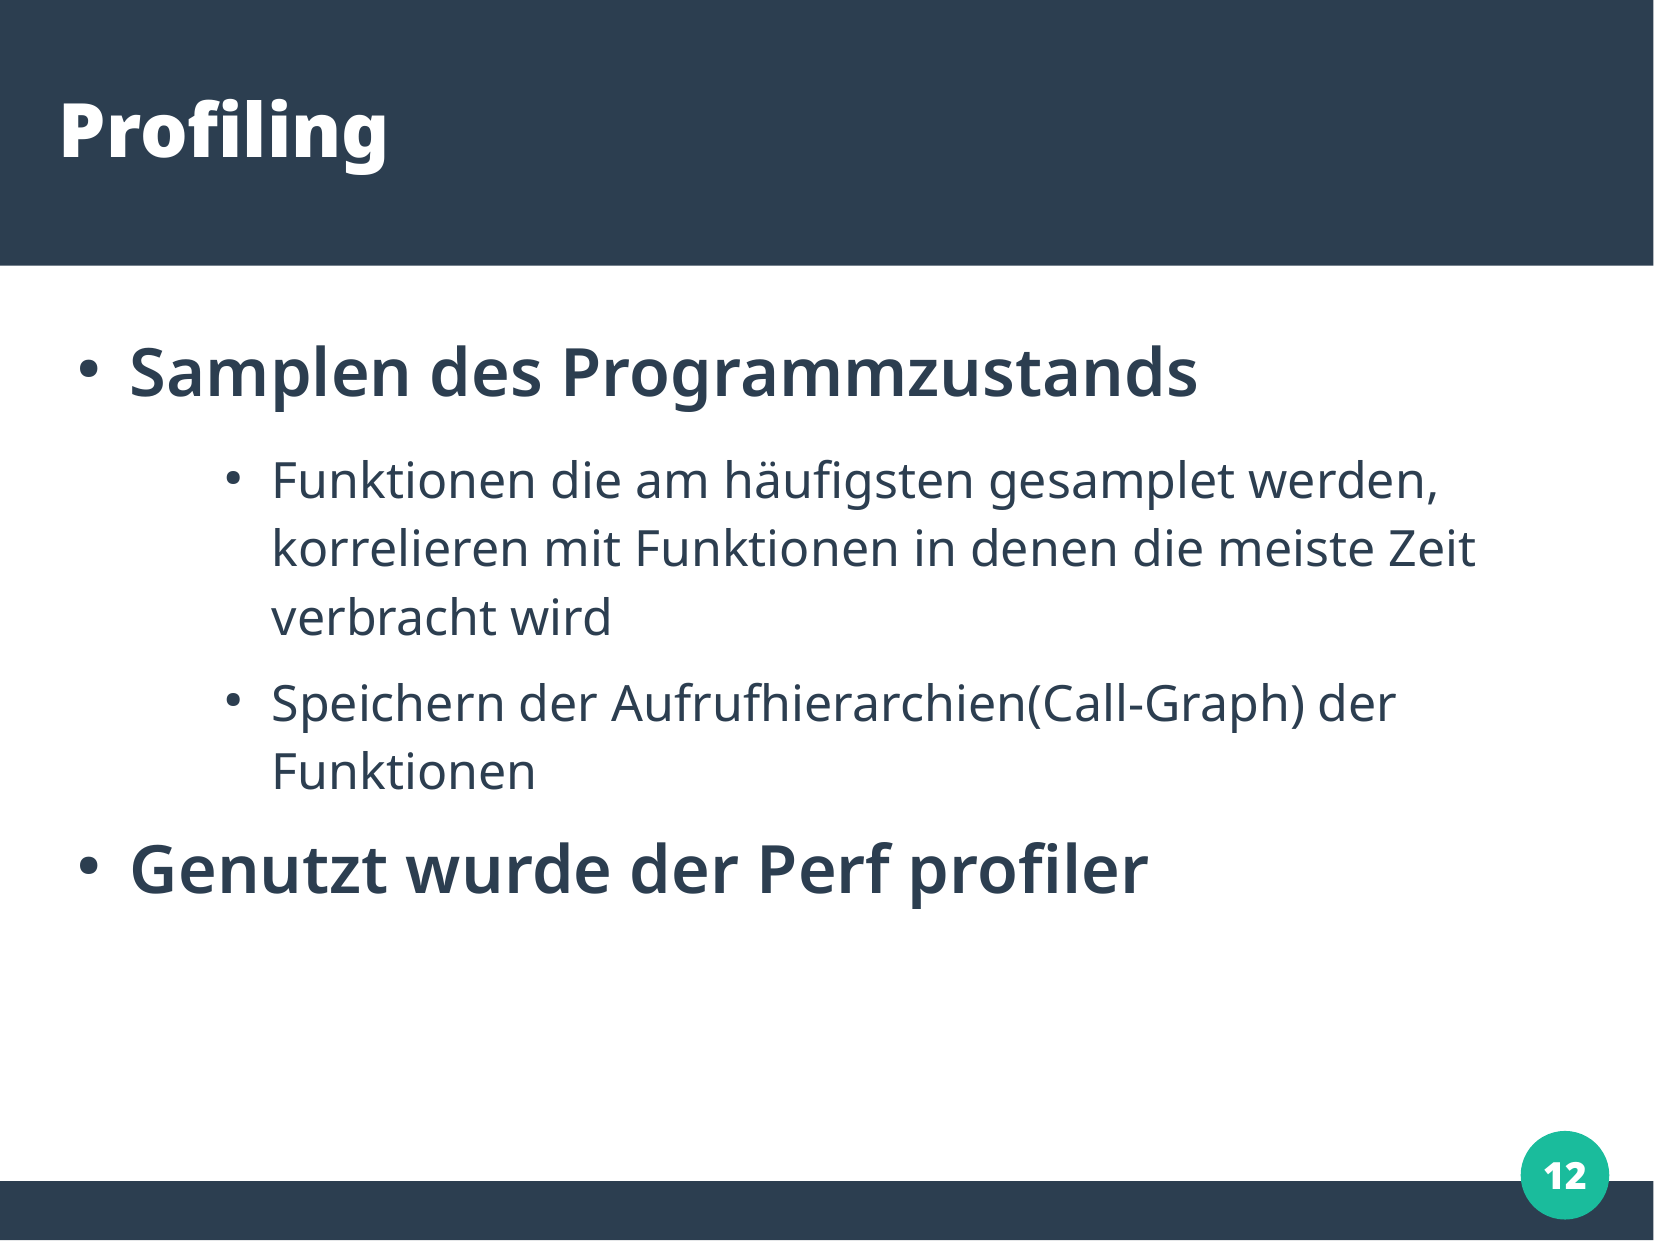

# Profiling
Samplen des Programmzustands
Funktionen die am häufigsten gesamplet werden, korrelieren mit Funktionen in denen die meiste Zeit verbracht wird
Speichern der Aufrufhierarchien(Call-Graph) der Funktionen
Genutzt wurde der Perf profiler
12